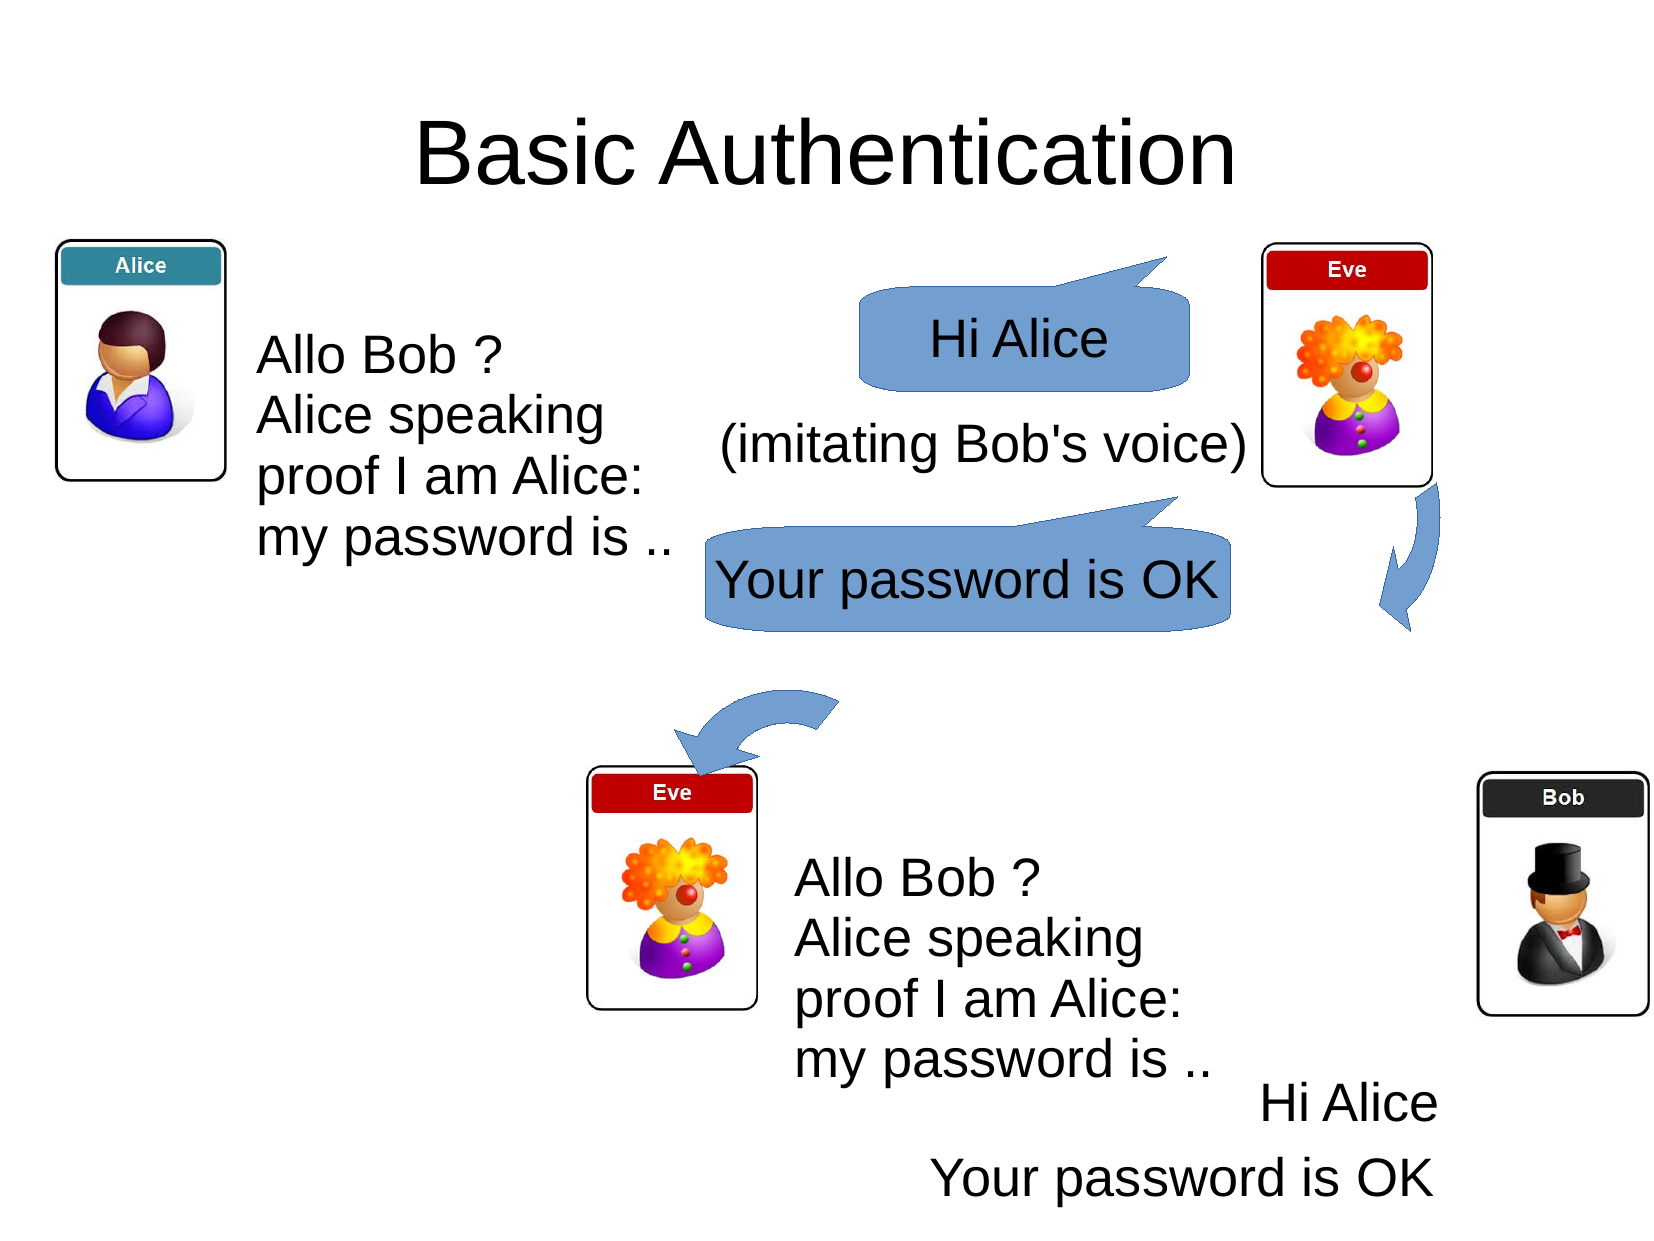

# Basic Authentication
Hi Alice
Allo Bob ?
Alice speaking
proof I am Alice:
my password is ..
(imitating Bob's voice)
Your password is OK
Allo Bob ?
Alice speaking
proof I am Alice:
my password is ..
Hi Alice
Your password is OK